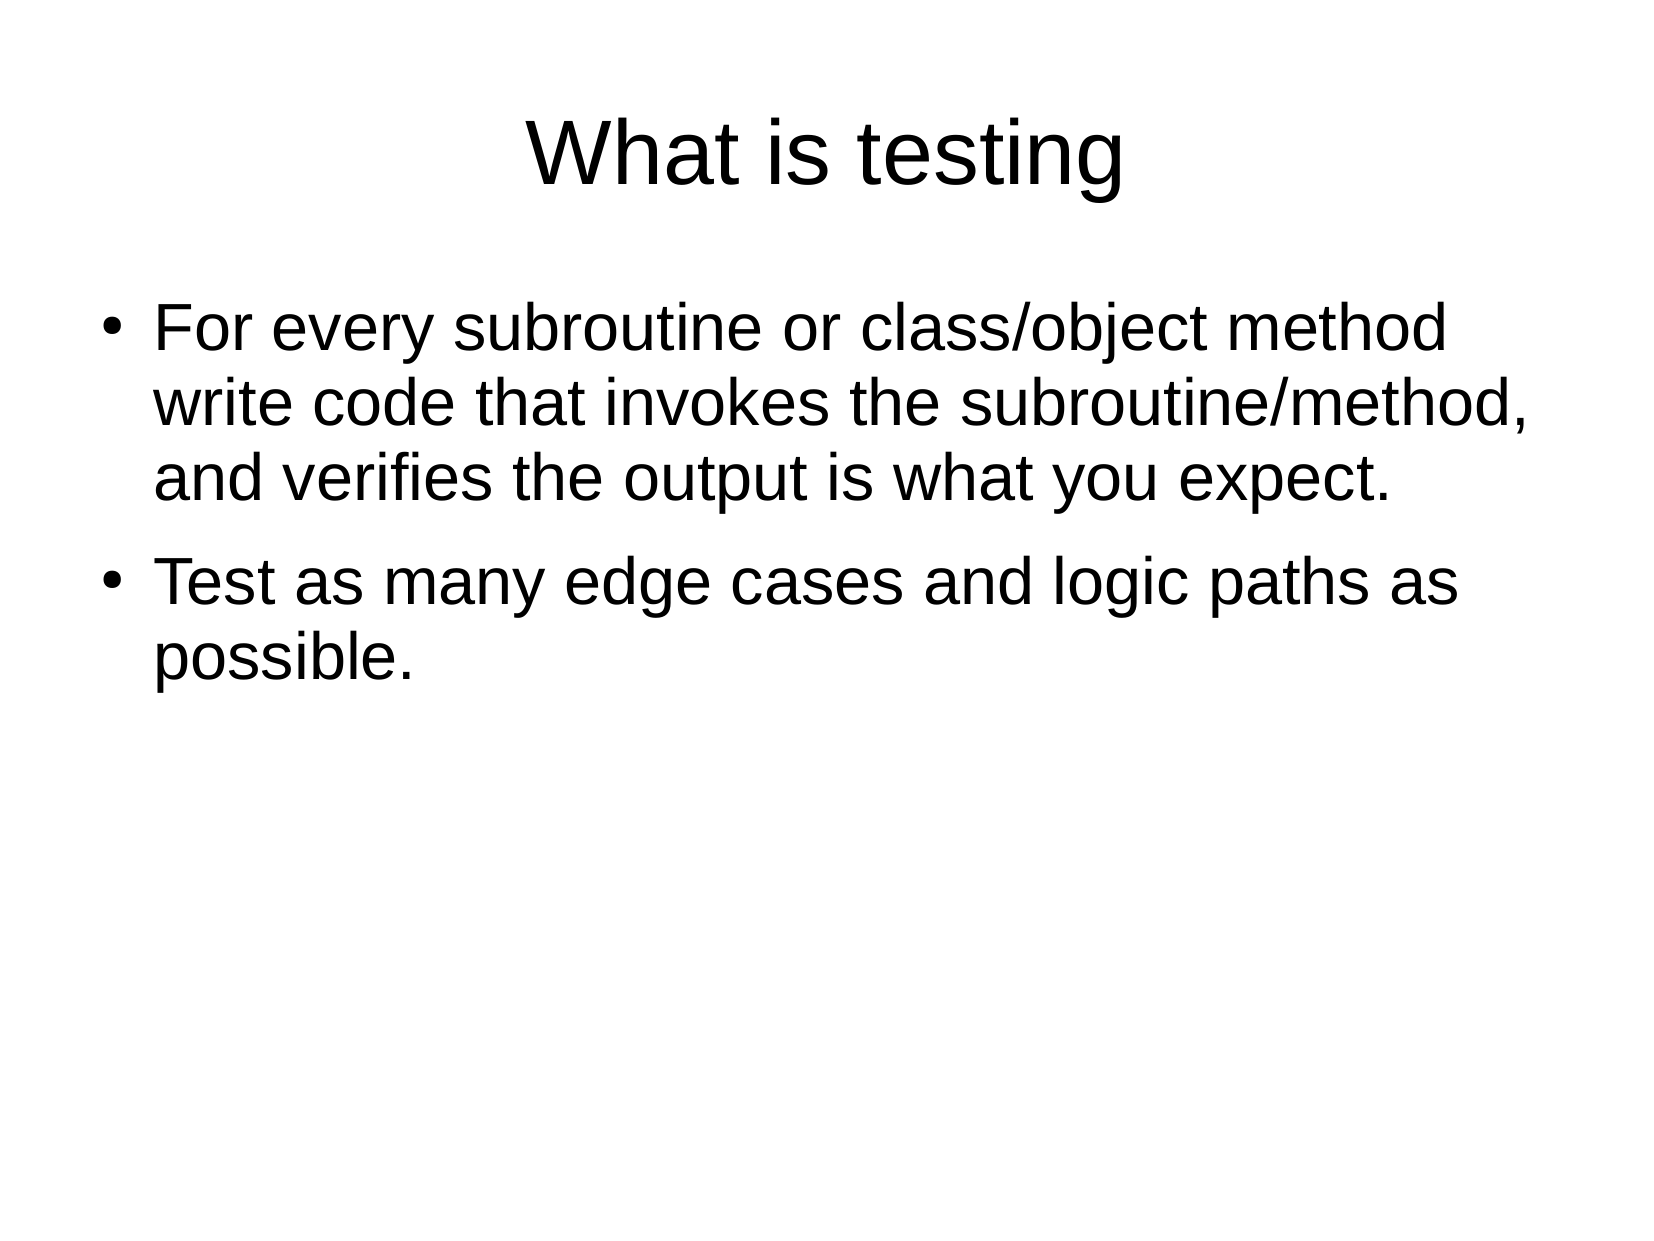

# What is testing
For every subroutine or class/object method write code that invokes the subroutine/method, and verifies the output is what you expect.
Test as many edge cases and logic paths as possible.